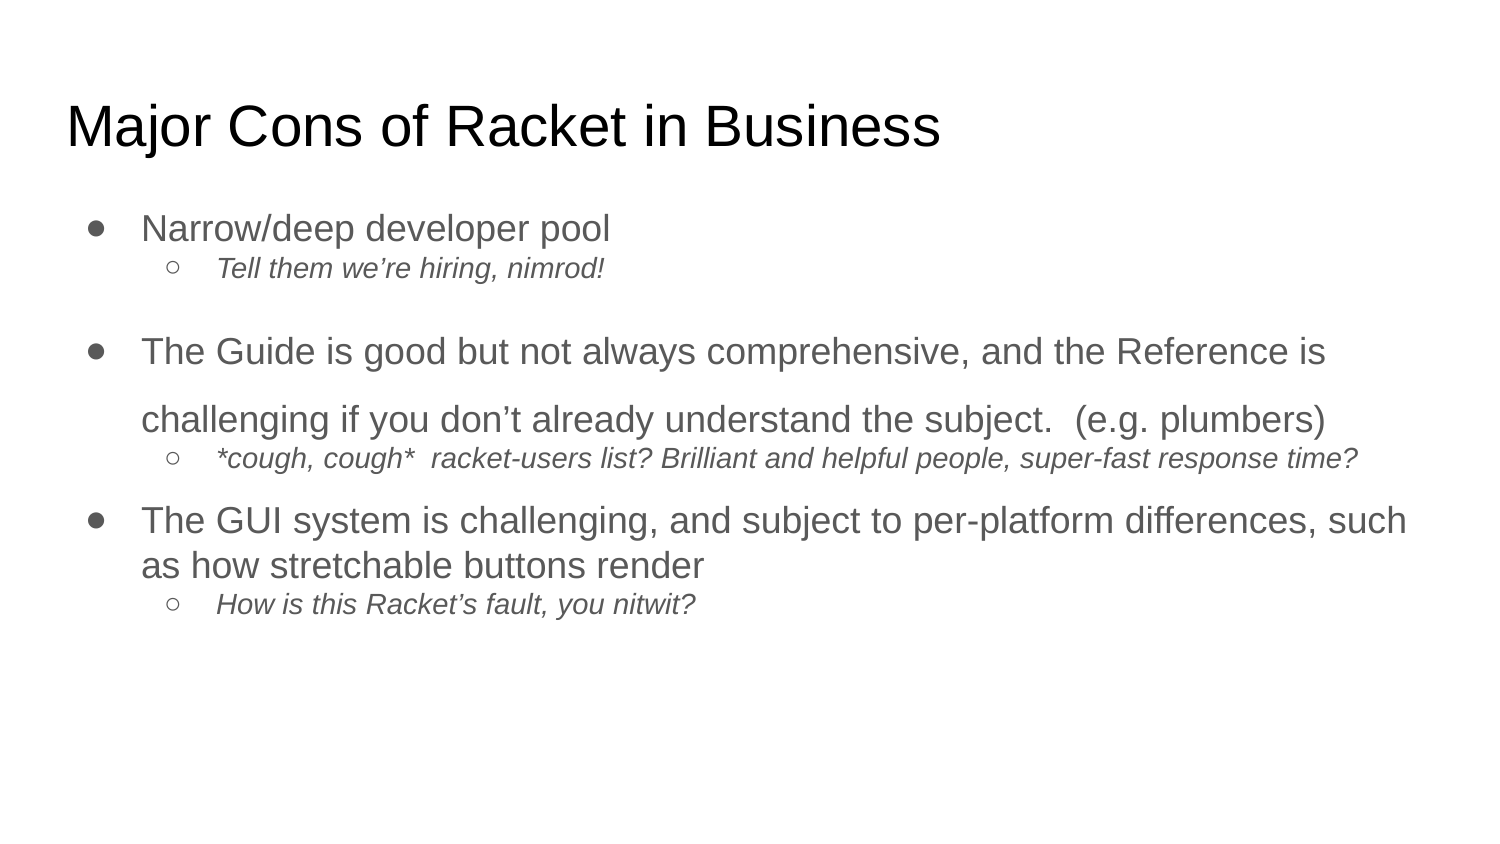

# Major Cons of Racket in Business
Narrow/deep developer pool
Tell them we’re hiring, nimrod!
The Guide is good but not always comprehensive, and the Reference is challenging if you don’t already understand the subject. (e.g. plumbers)
*cough, cough* racket-users list? Brilliant and helpful people, super-fast response time?
The GUI system is challenging, and subject to per-platform differences, such as how stretchable buttons render
How is this Racket’s fault, you nitwit?